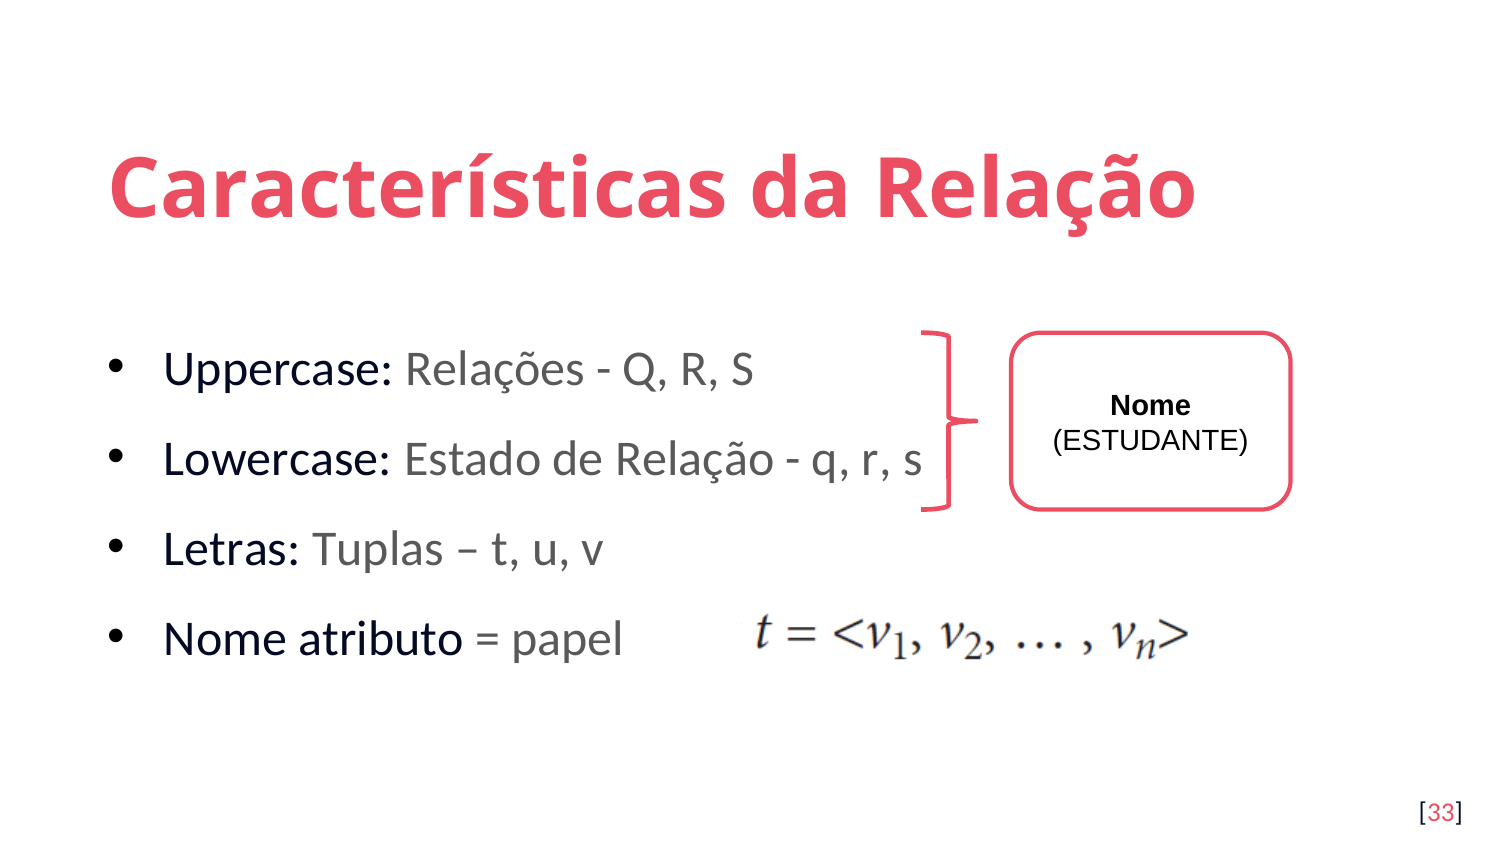

Características da Relação
Uppercase: Relações - Q, R, S
Lowercase: Estado de Relação - q, r, s
Letras: Tuplas – t, u, v
Nome atributo = papel
Nome (ESTUDANTE)